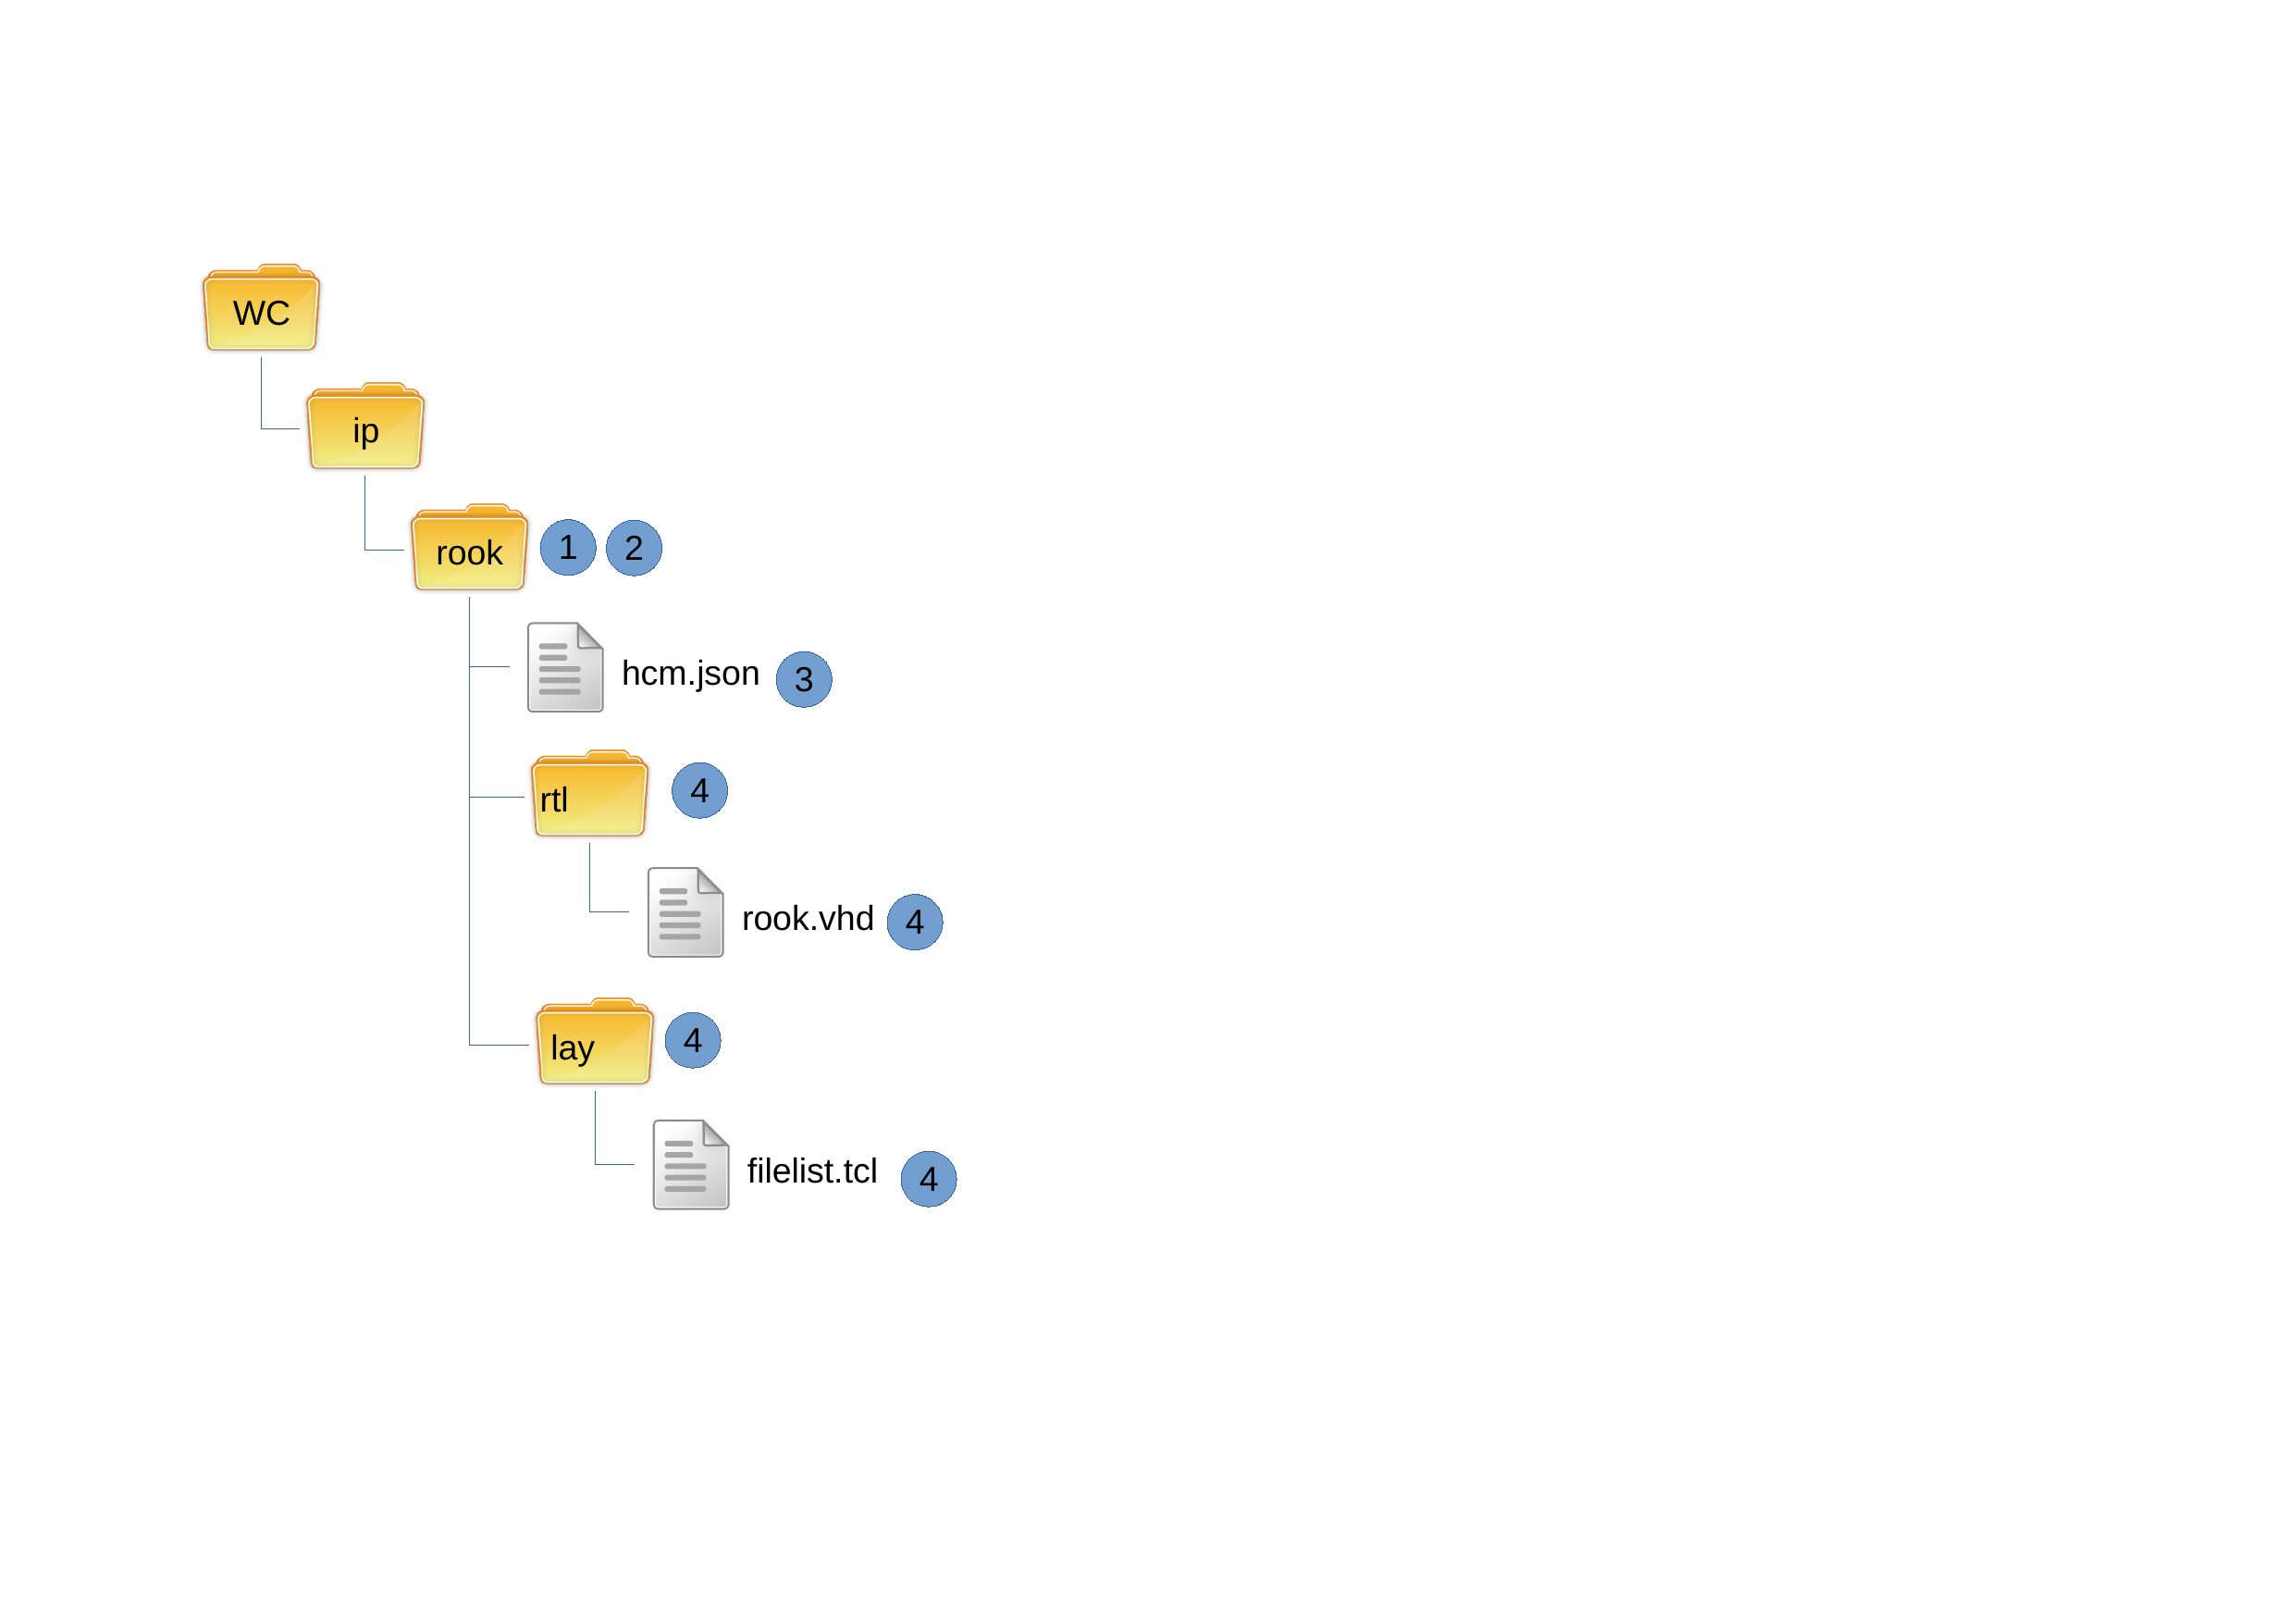

WC
ip
1
2
rook
hcm.json
3
4
rtl
rook.vhd
4
4
lay
filelist.tcl
4